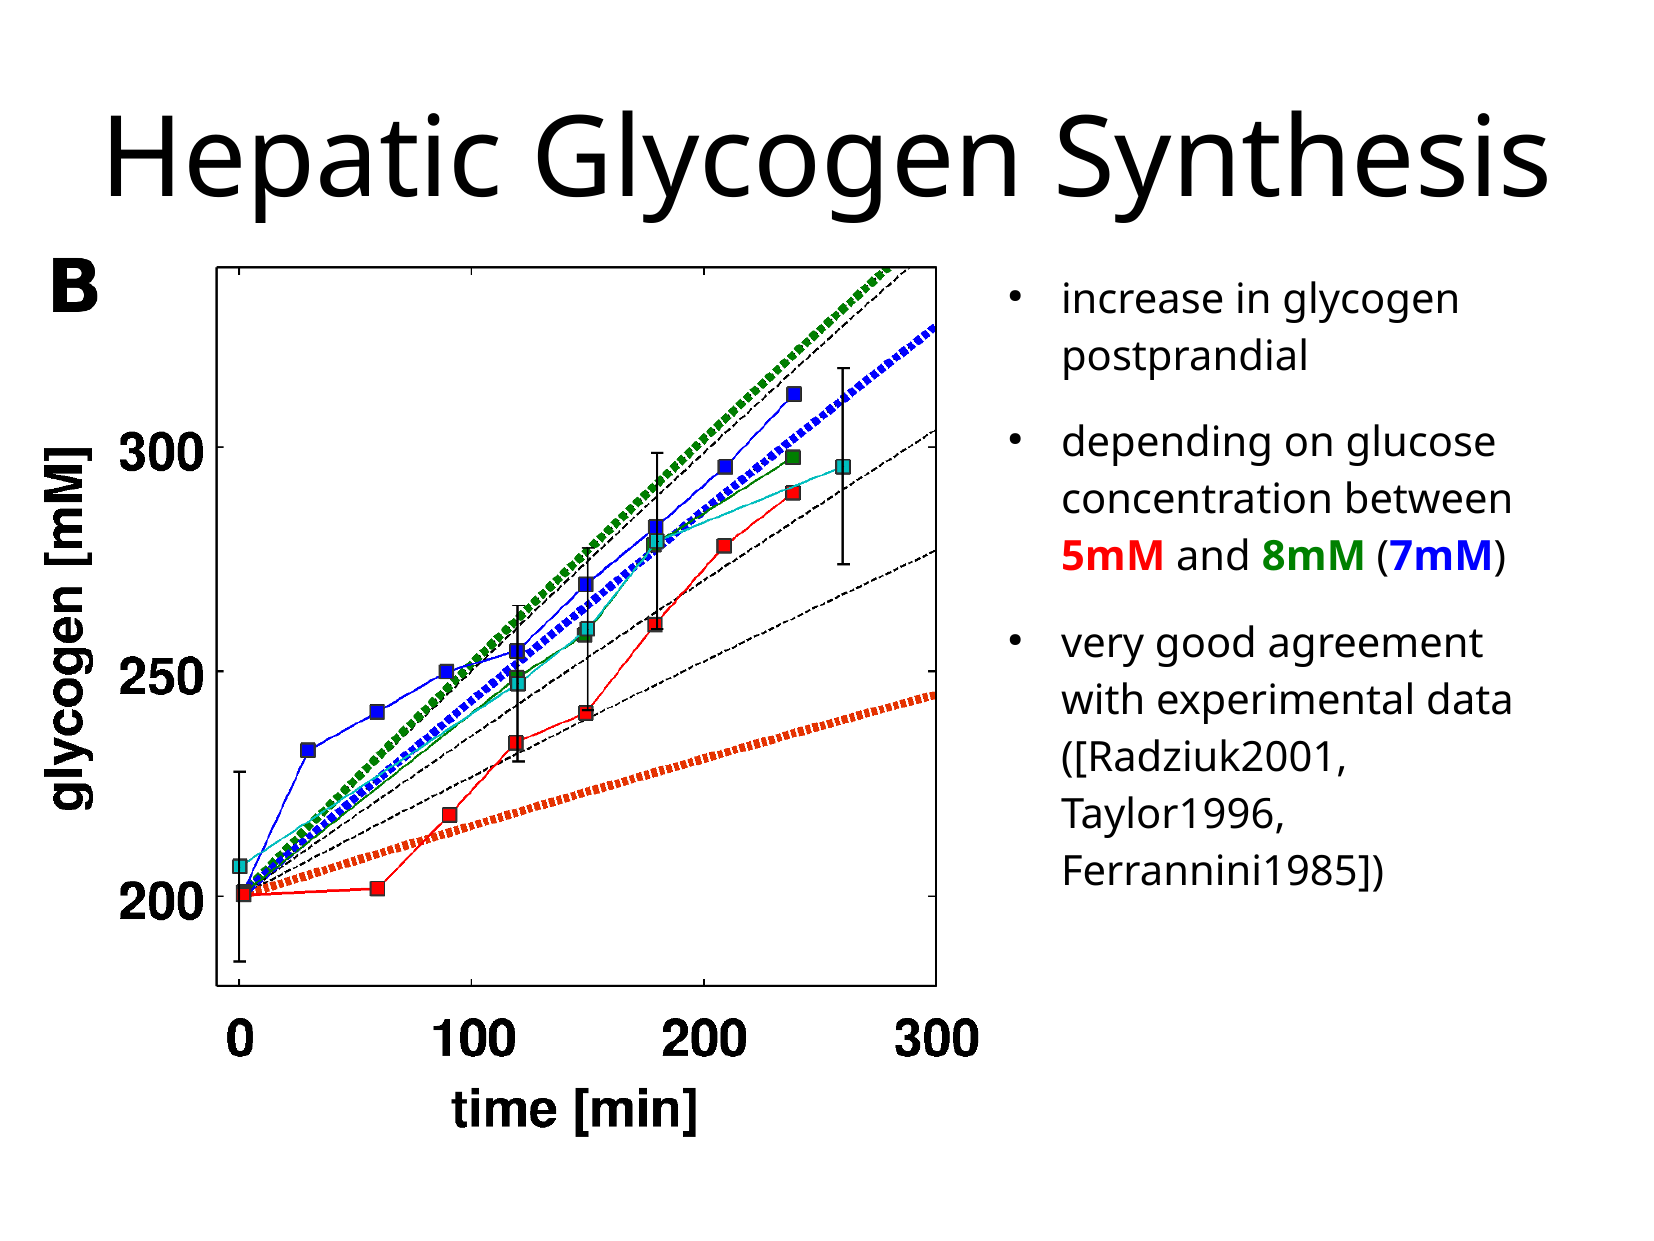

# Hepatic Glycogen Synthesis
increase in glycogen postprandial
depending on glucose concentration between 5mM and 8mM (7mM)
very good agreement with experimental data ([Radziuk2001, Taylor1996, Ferrannini1985])